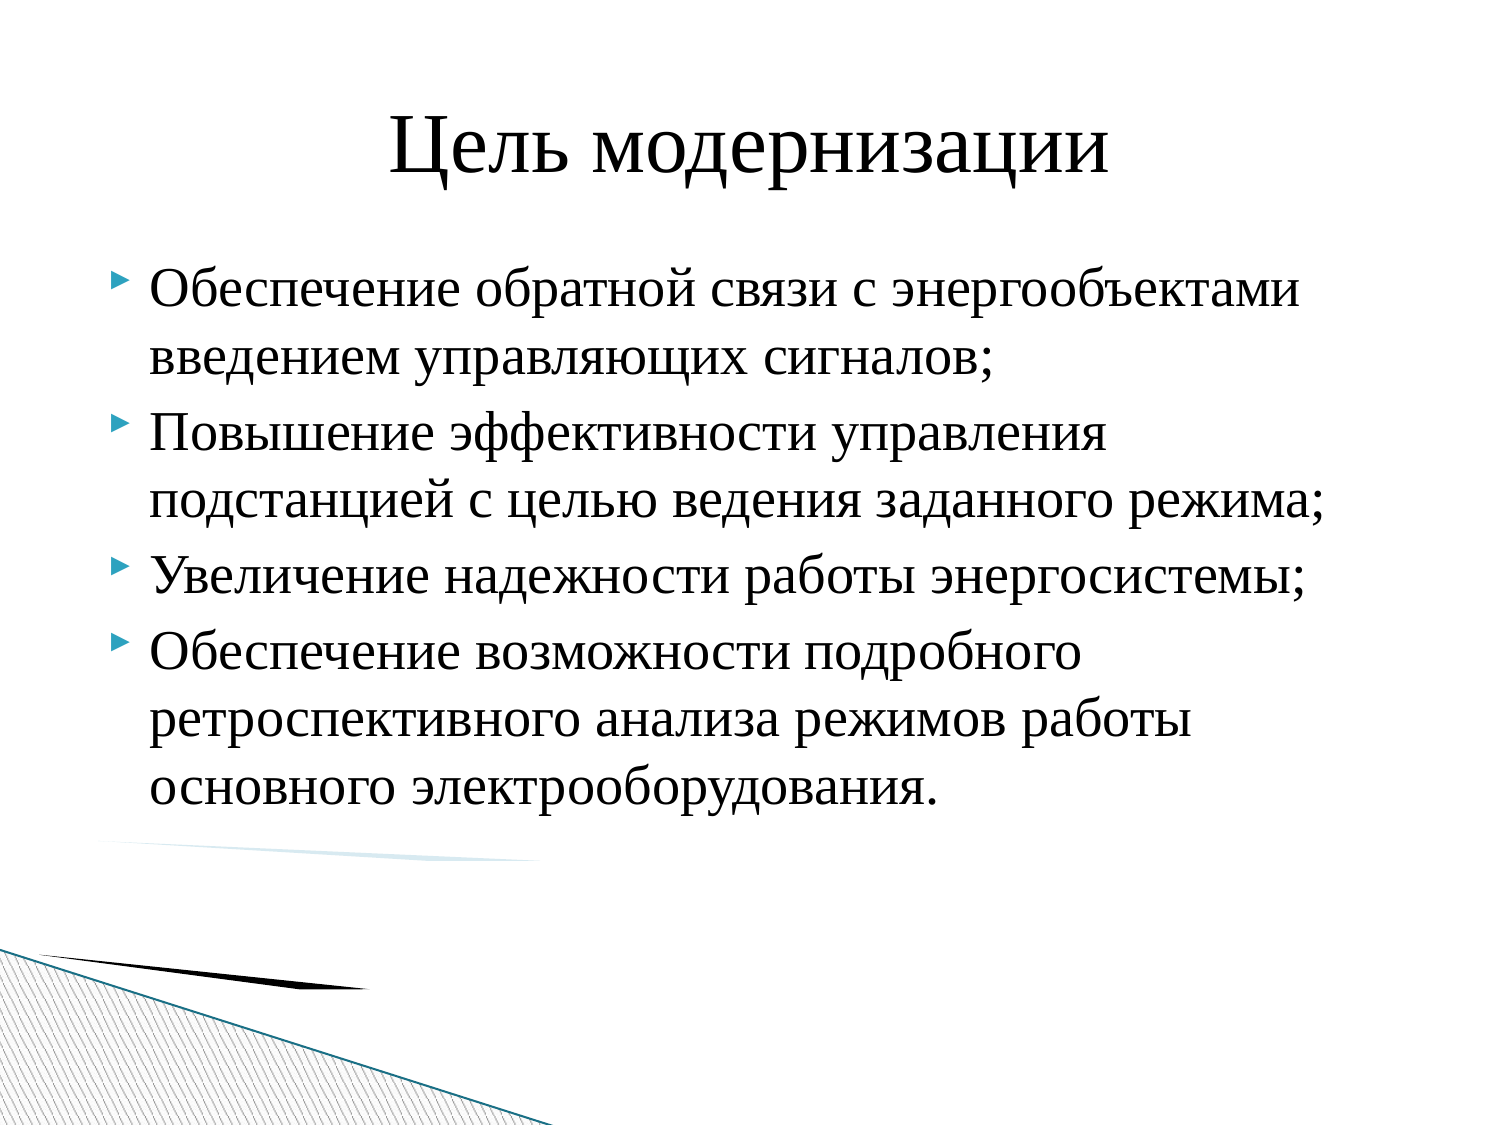

Цель модернизации
# Обеспечение обратной связи с энергообъектами введением управляющих сигналов;
Повышение эффективности управления подстанцией с целью ведения заданного режима;
Увеличение надежности работы энергосистемы;
Обеспечение возможности подробного ретроспективного анализа режимов работы основного электрооборудования.